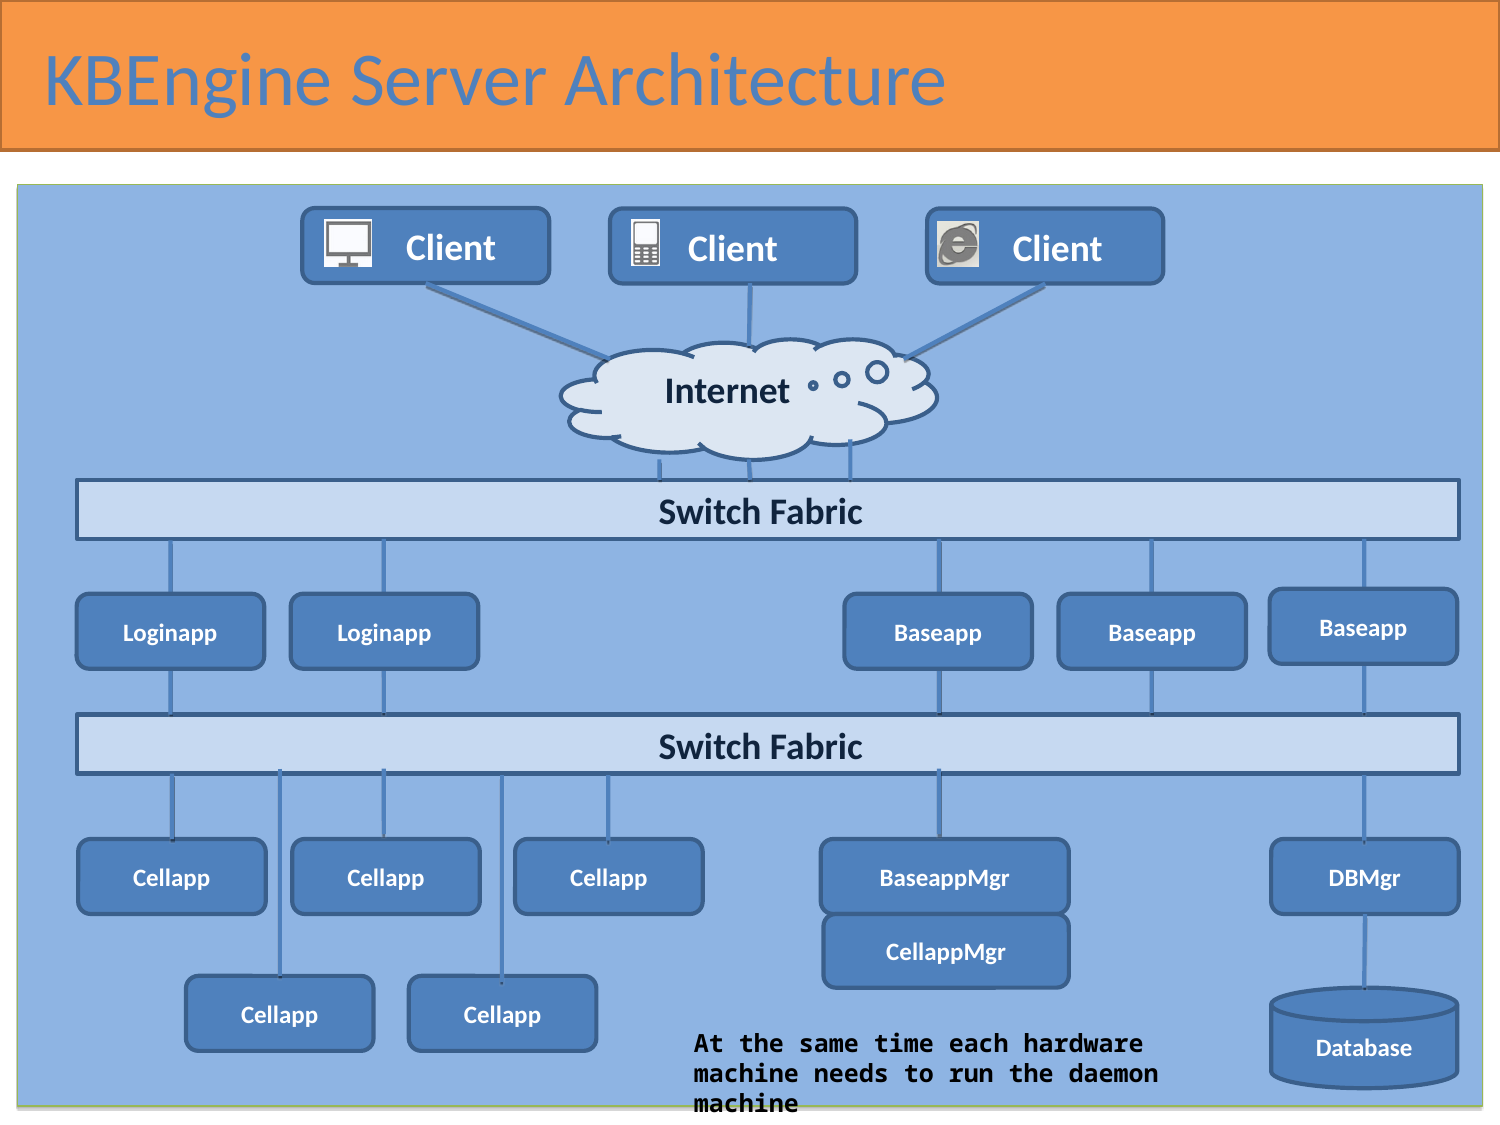

# KBEngine Server Architecture
 Client
Client
 Client
 Internet
Switch Fabric
Baseapp
Loginapp
Loginapp
Baseapp
Baseapp
Switch Fabric
Cellapp
Cellapp
Cellapp
BaseappMgr
DBMgr
CellappMgr
Cellapp
Cellapp
Database
At the same time each hardware machine needs to run the daemon machine